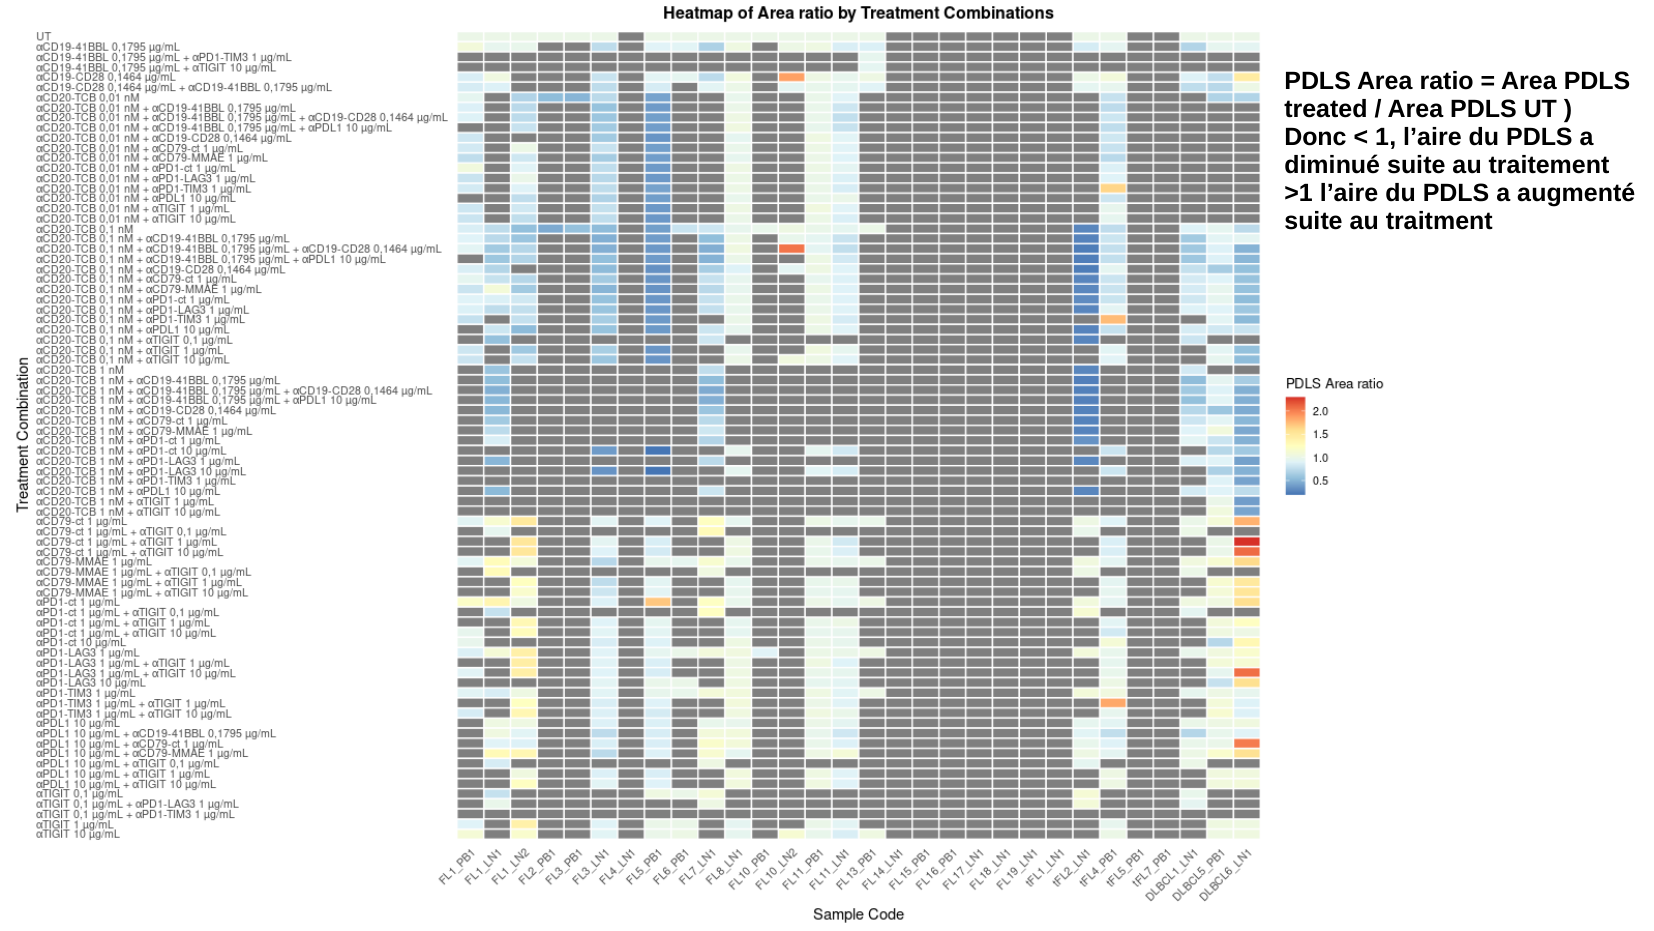

PDLS Area ratio = Area PDLS treated / Area PDLS UT )
Donc < 1, l’aire du PDLS a diminué suite au traitement
>1 l’aire du PDLS a augmenté suite au traitment